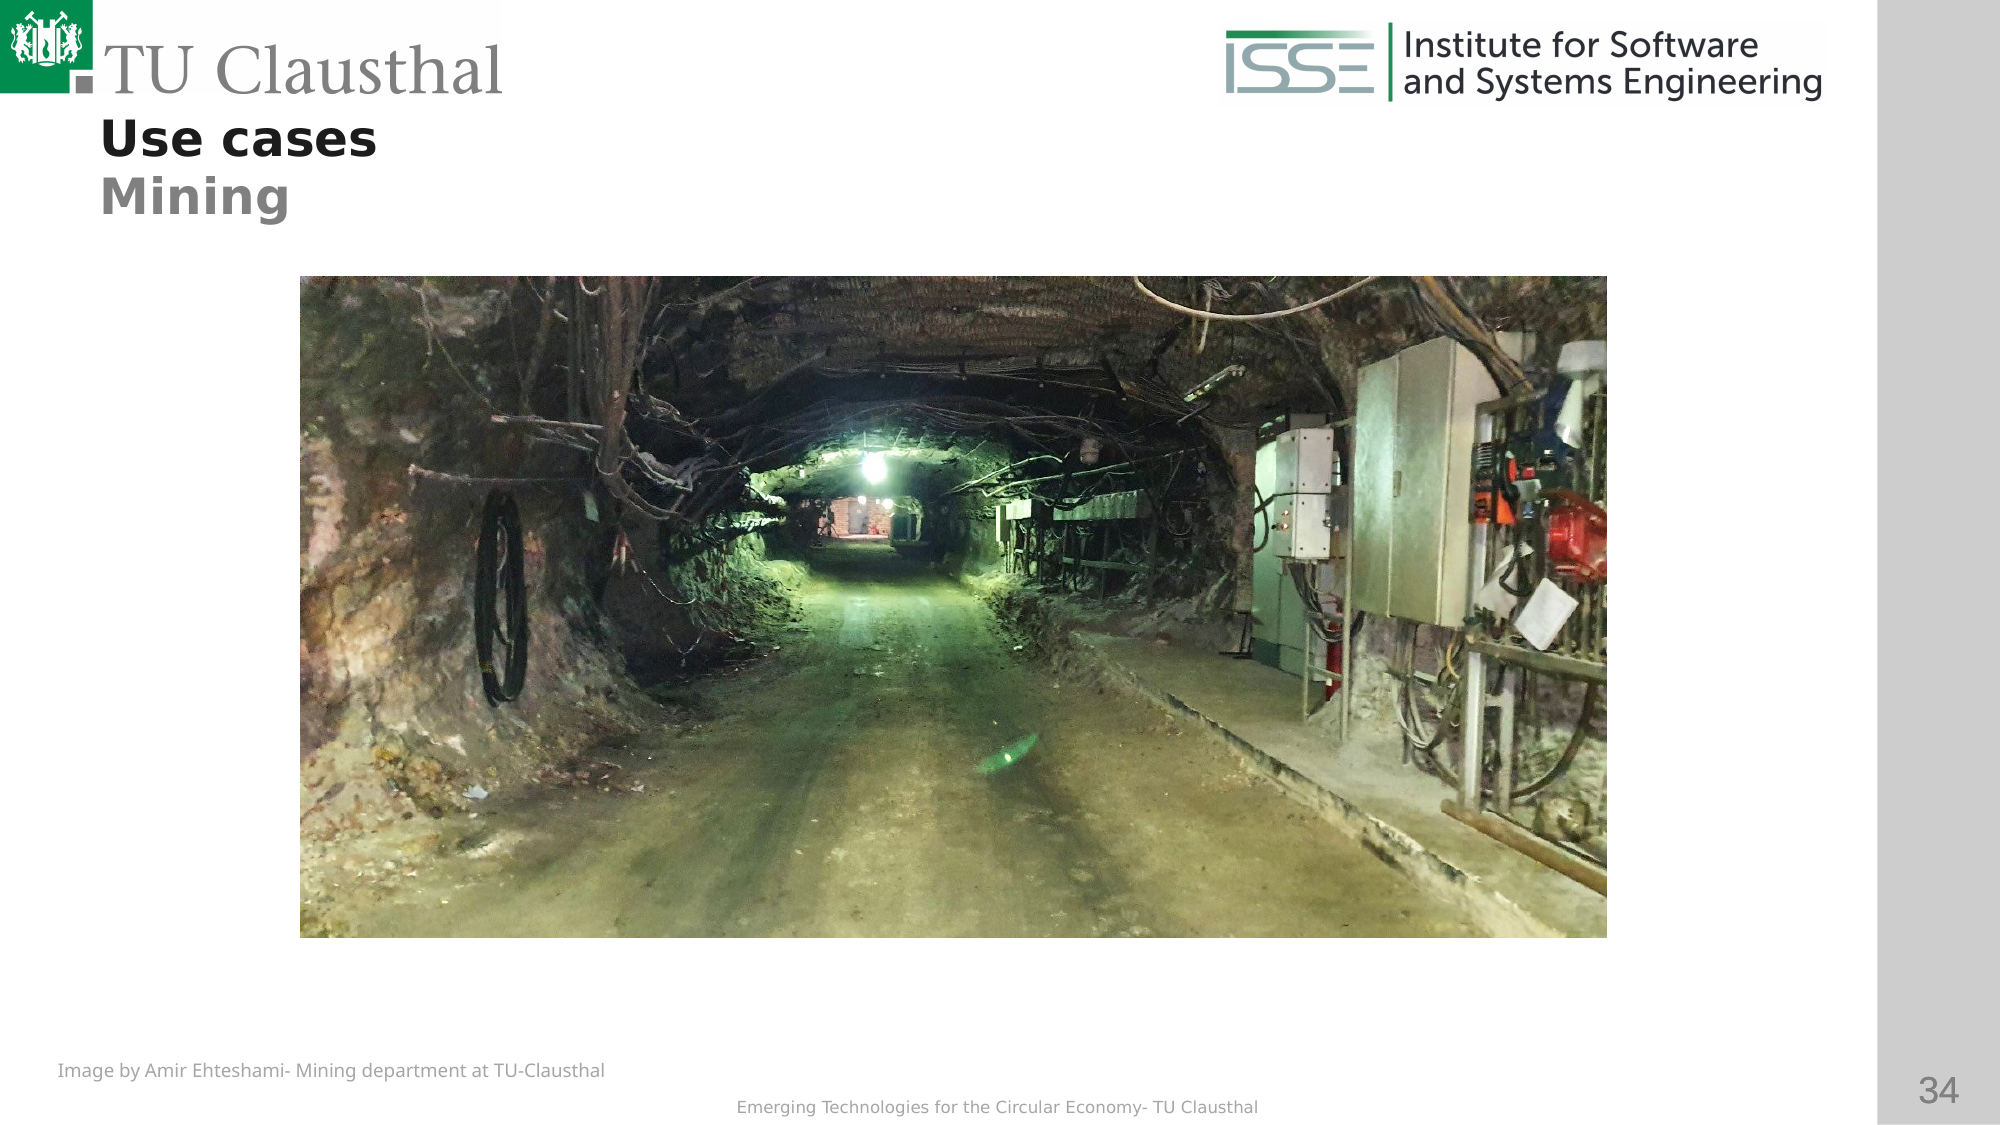

# Use cases Mining
Image by Amir Ehteshami- Mining department at TU-Clausthal